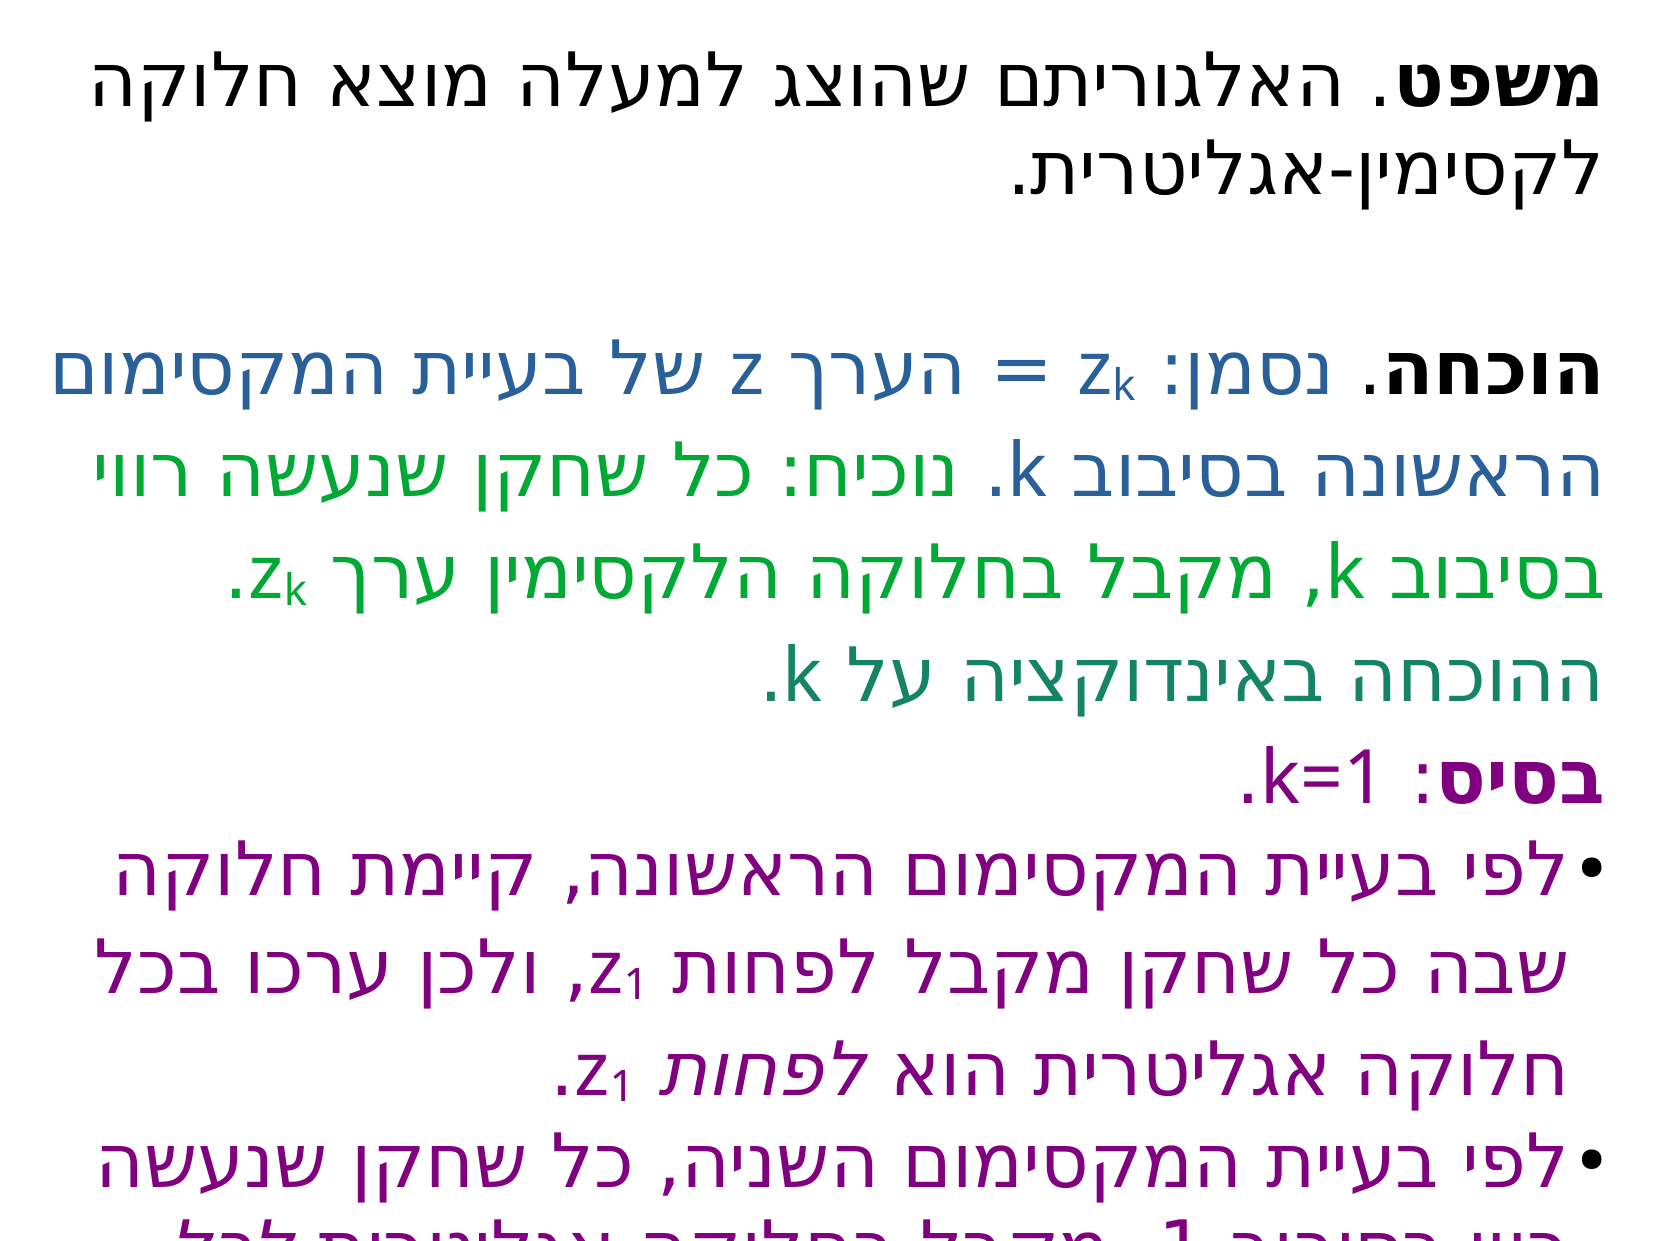

משפט. האלגוריתם שהוצג למעלה מוצא חלוקה לקסימין-אגליטרית.
הוכחה. נסמן: zk = הערך z של בעיית המקסימום הראשונה בסיבוב k. נוכיח: כל שחקן שנעשה רווי בסיבוב k, מקבל בחלוקה הלקסימין ערך zk.
ההוכחה באינדוקציה על k.
בסיס: k=1.
לפי בעיית המקסימום הראשונה, קיימת חלוקה שבה כל שחקן מקבל לפחות z1, ולכן ערכו בכל חלוקה אגליטרית הוא לפחות z1.
לפי בעיית המקסימום השניה, כל שחקן שנעשה רווי בסיבוב 1, מקבל בחלוקה אגליטרית לכל היותר z1.
לכן, כל שחקן שנעשה רווי בסיבוב 1 מקבל בדיוק z1